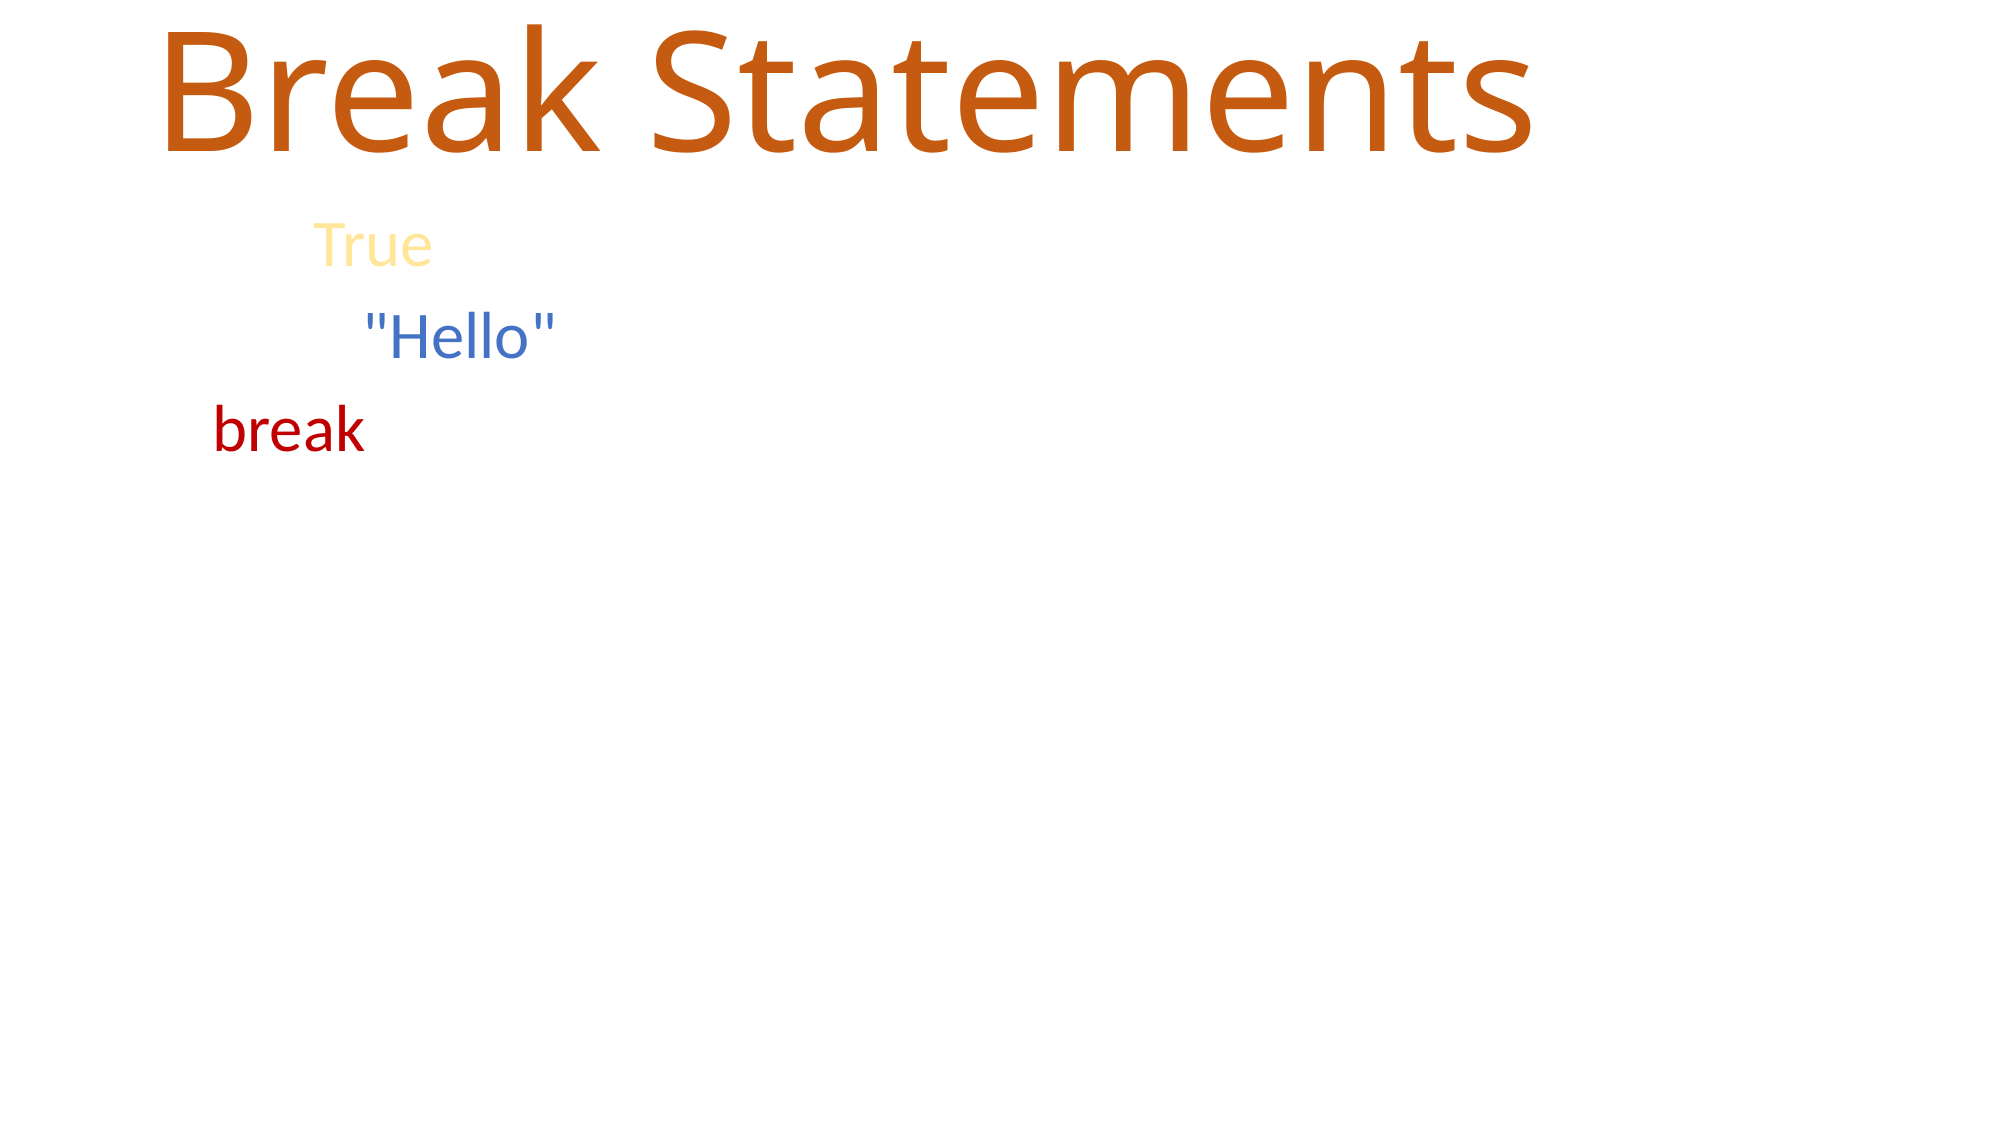

# Break Statements
while True:
 print("Hello")
 break